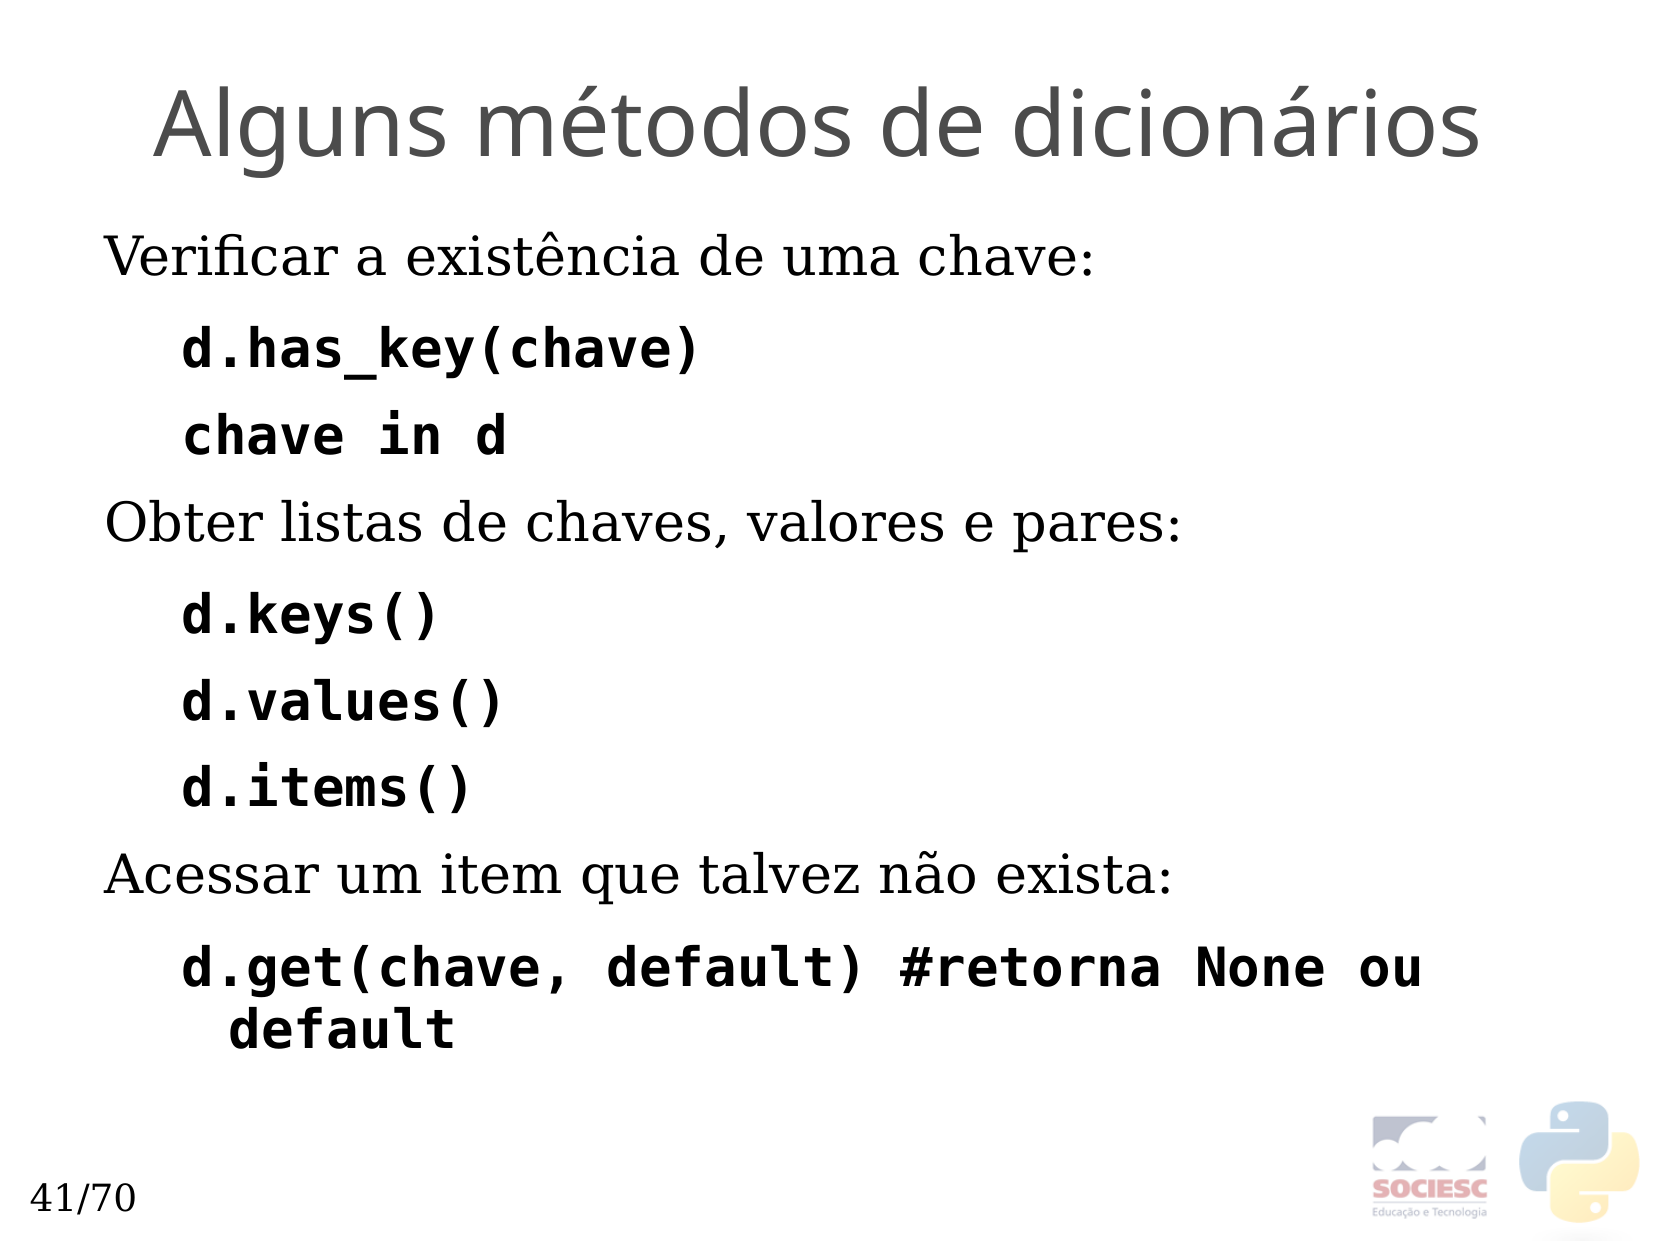

# Alguns métodos de dicionários
Verificar a existência de uma chave:
d.has_key(chave)
chave in d
Obter listas de chaves, valores e pares:
d.keys()
d.values()
d.items()
Acessar um item que talvez não exista:
d.get(chave, default) #retorna None ou default